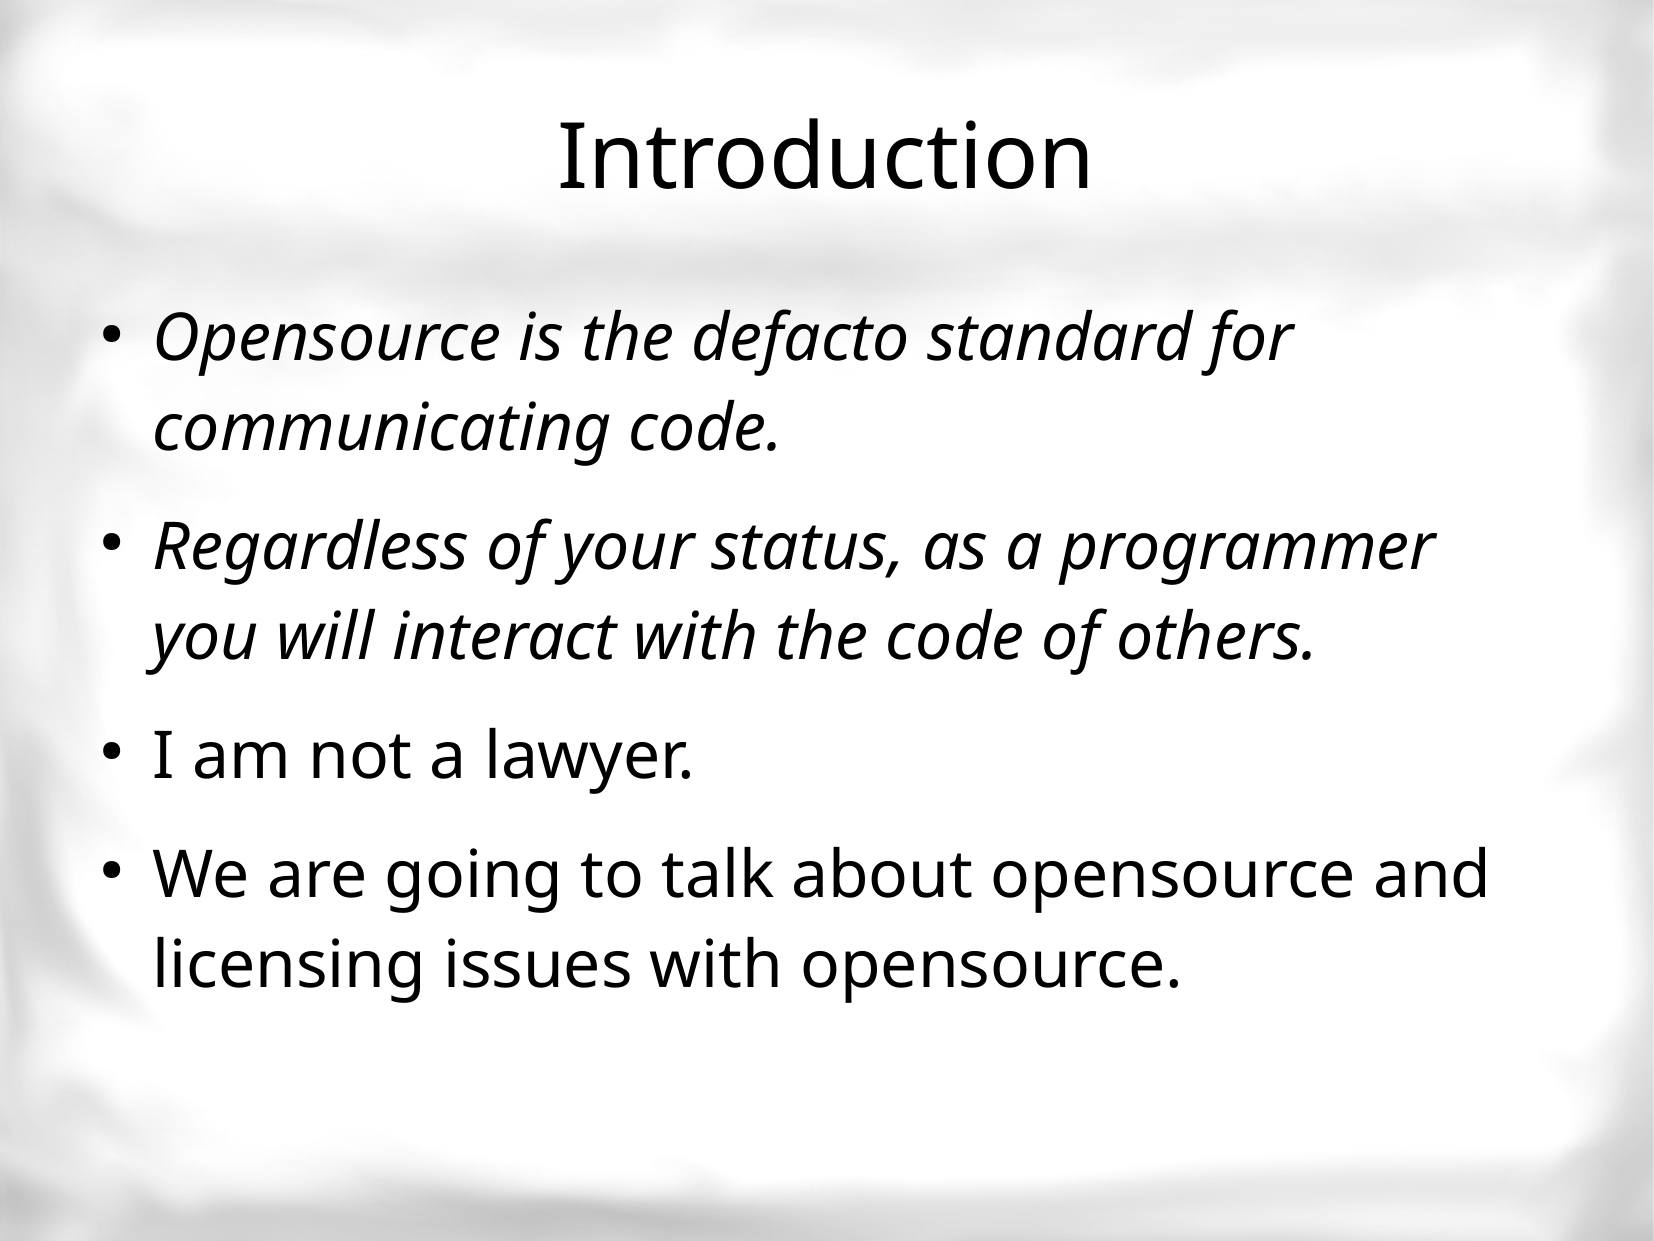

# Introduction
Opensource is the defacto standard for communicating code.
Regardless of your status, as a programmer you will interact with the code of others.
I am not a lawyer.
We are going to talk about opensource and licensing issues with opensource.